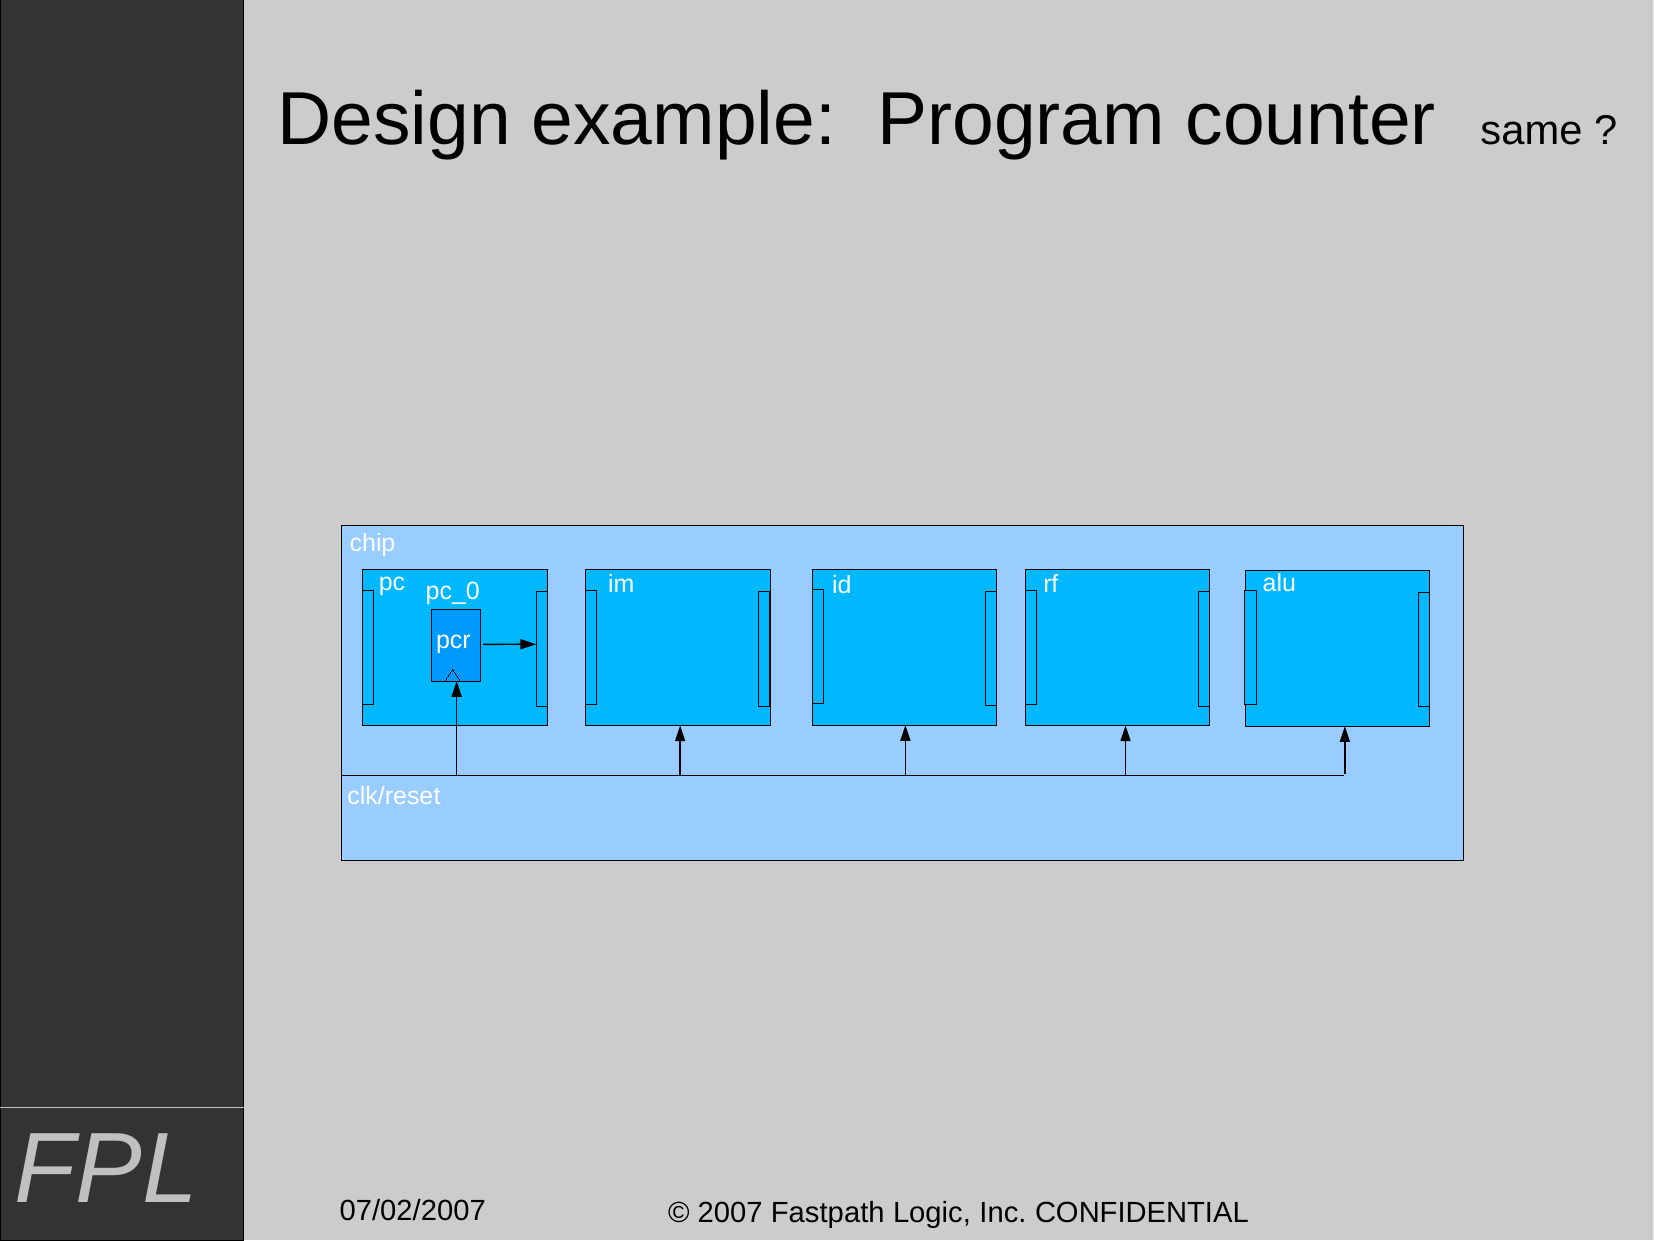

# Design example: Program counter same ?
chip
pc
alu
rf
im
id
pc_0
pcr
clk/reset
07/02/2007
© 2007 FASTPATH LOGIC INC.